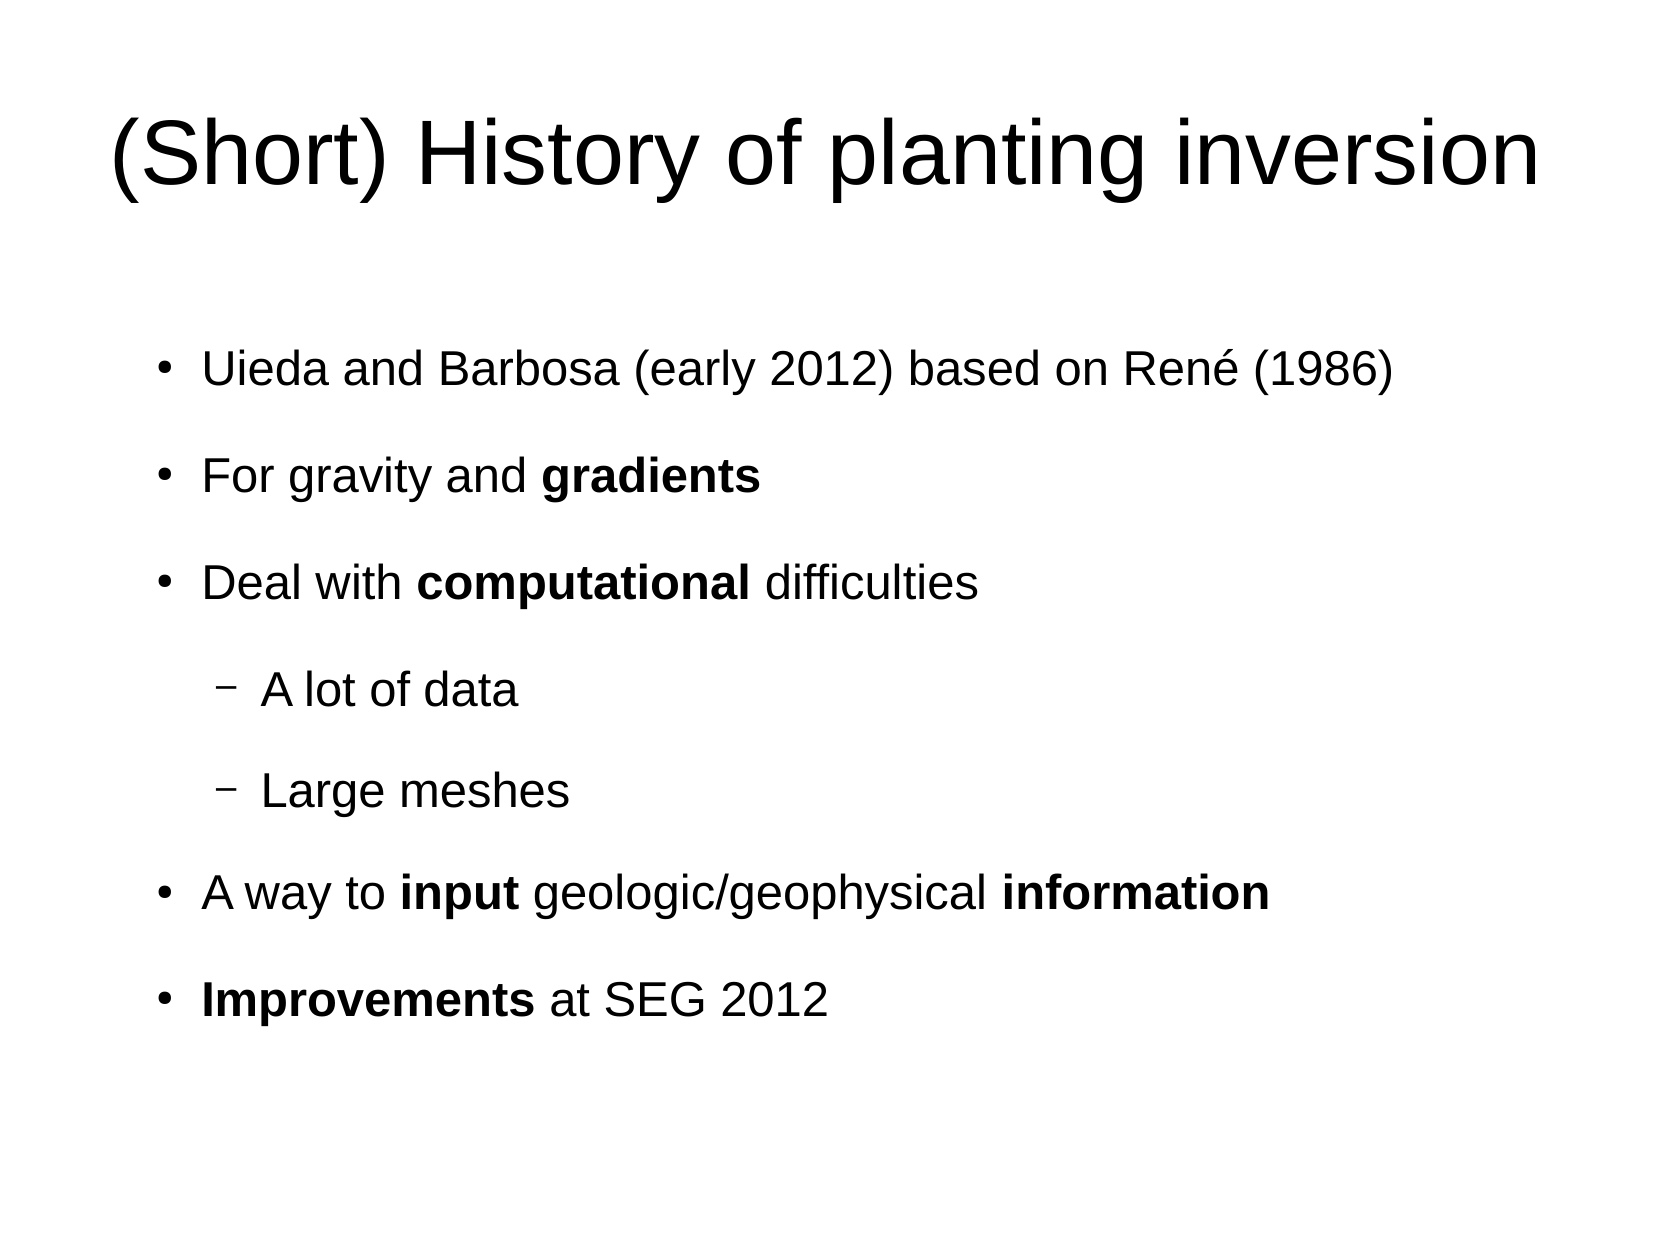

# (Short) History of planting inversion
Uieda and Barbosa (early 2012) based on René (1986)
For gravity and gradients
Deal with computational difficulties
A lot of data
Large meshes
A way to input geologic/geophysical information
Improvements at SEG 2012